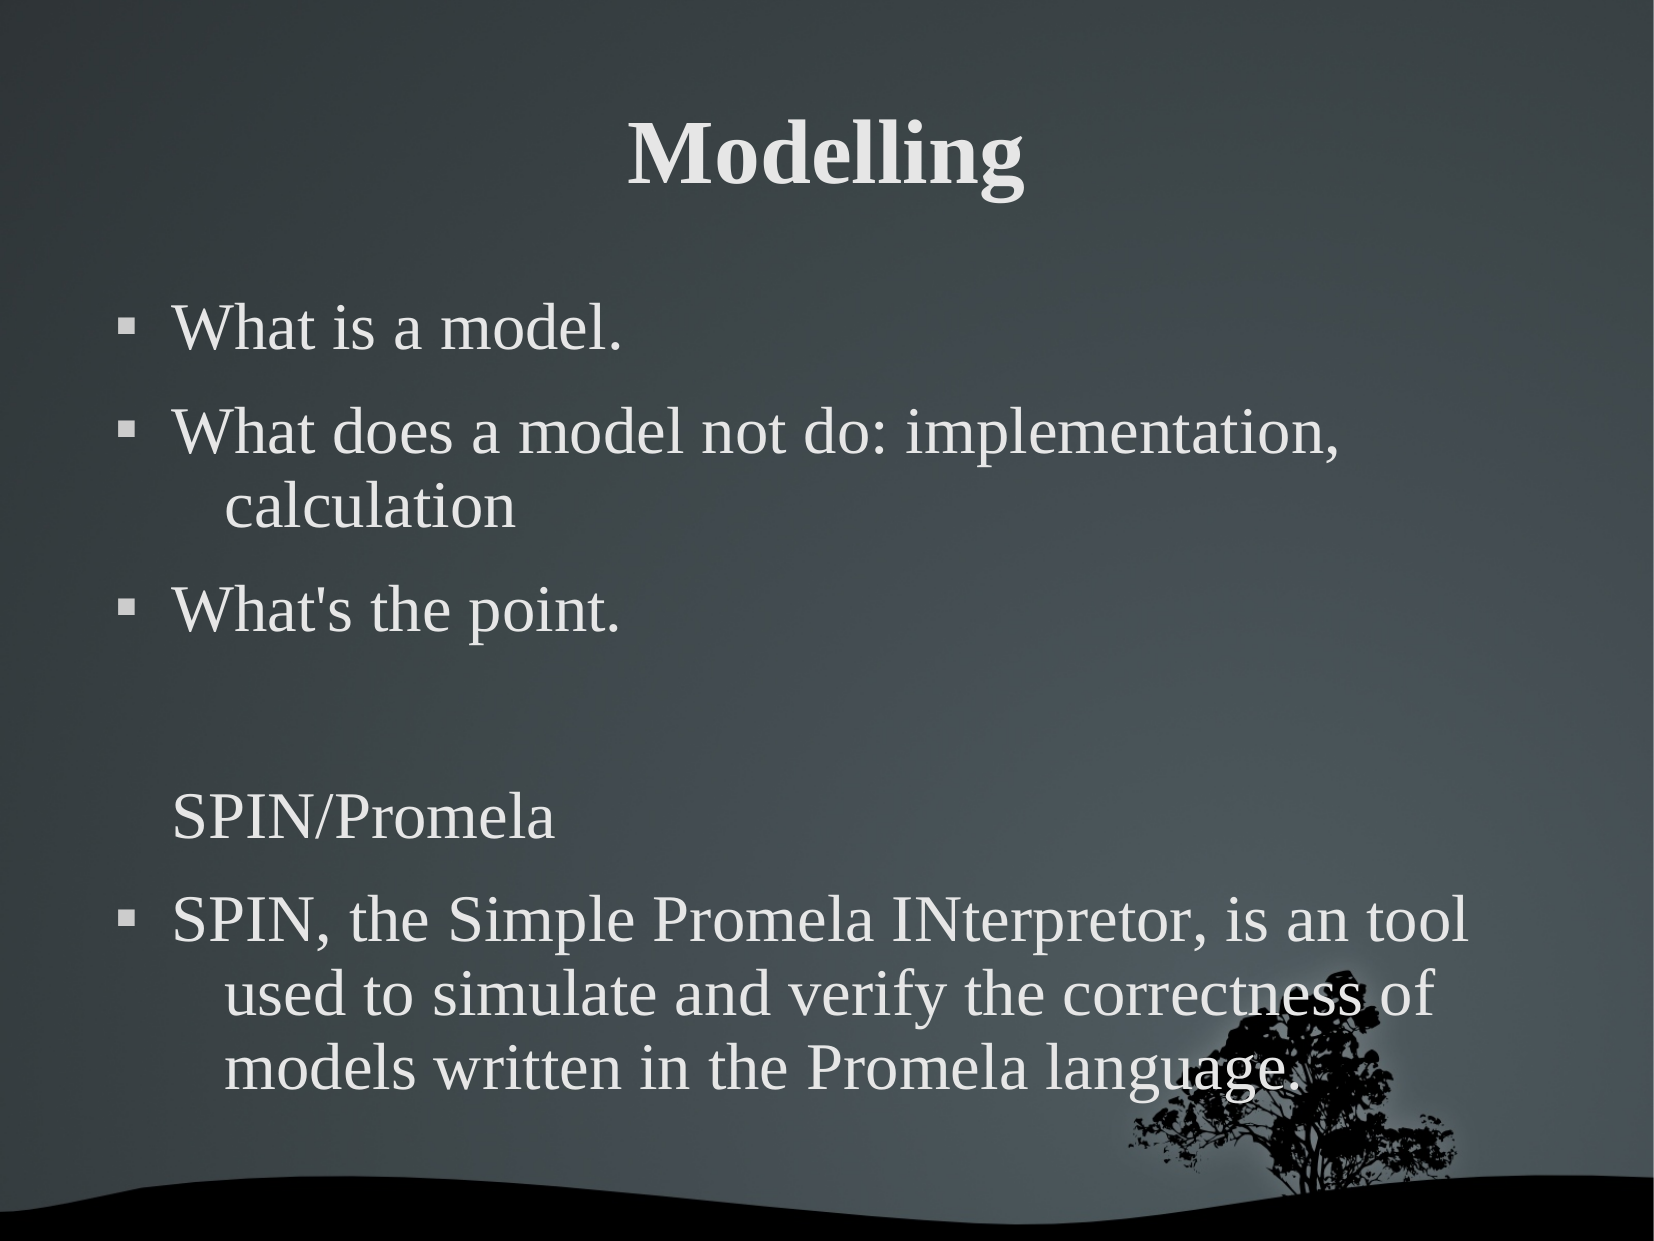

# Modelling
What is a model.
What does a model not do: implementation, calculation
What's the point.
SPIN/Promela
SPIN, the Simple Promela INterpretor, is an tool used to simulate and verify the correctness of models written in the Promela language.